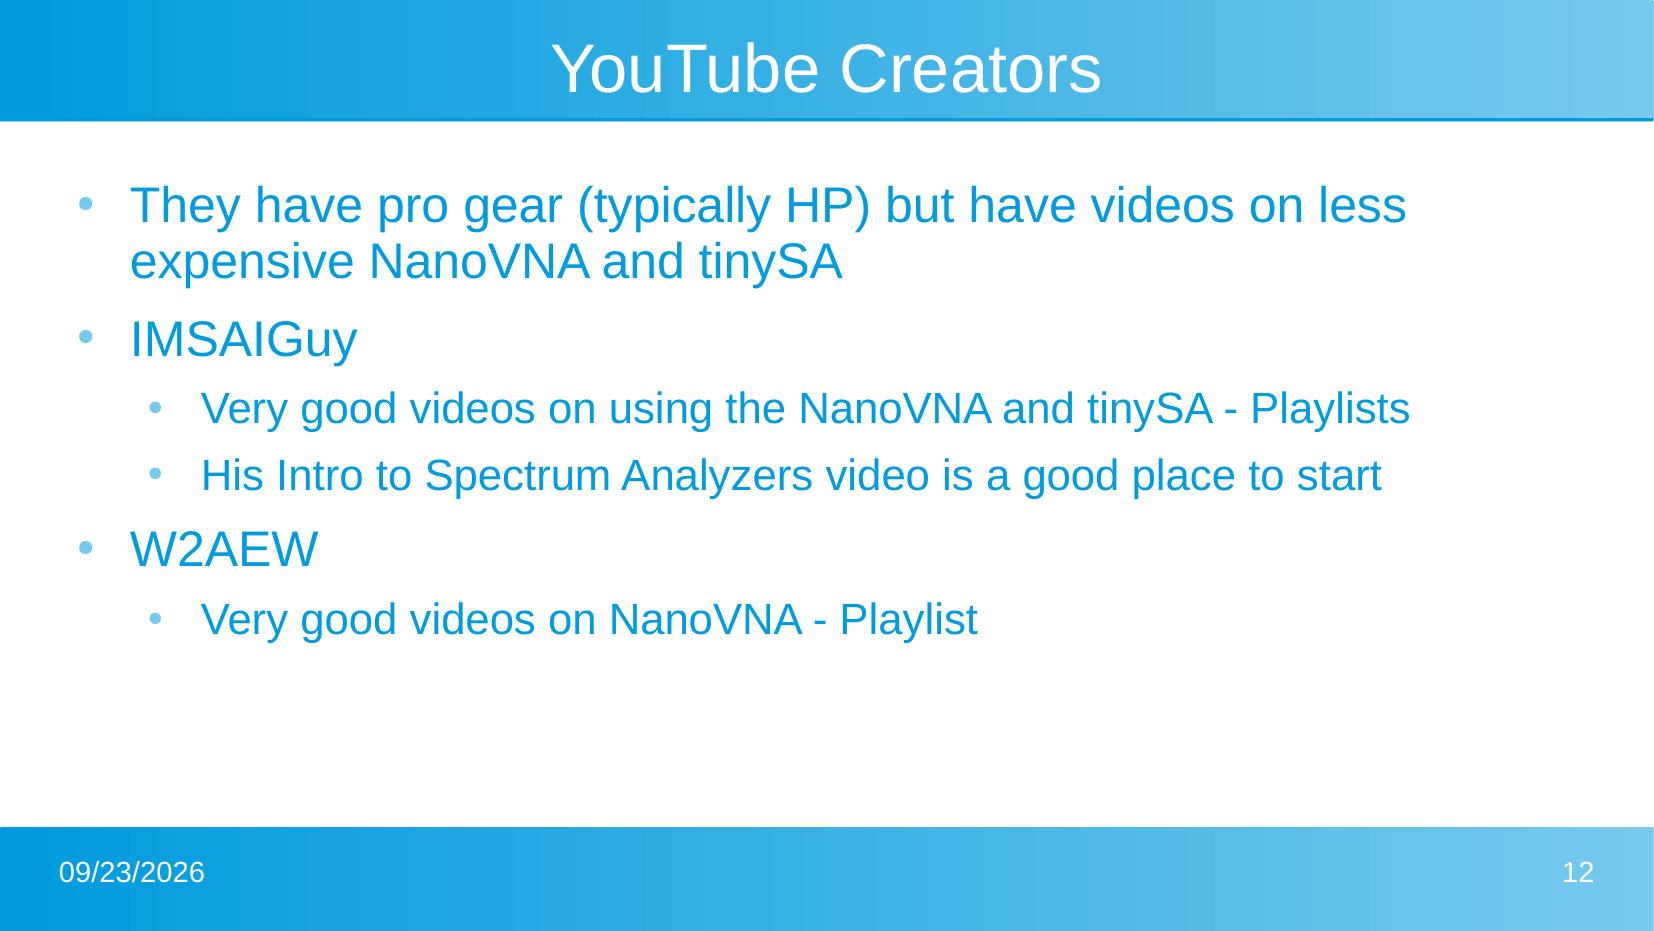

# YouTube Creators
They have pro gear (typically HP) but have videos on less expensive NanoVNA and tinySA
IMSAIGuy
Very good videos on using the NanoVNA and tinySA - Playlists
His Intro to Spectrum Analyzers video is a good place to start
W2AEW
Very good videos on NanoVNA - Playlist
12